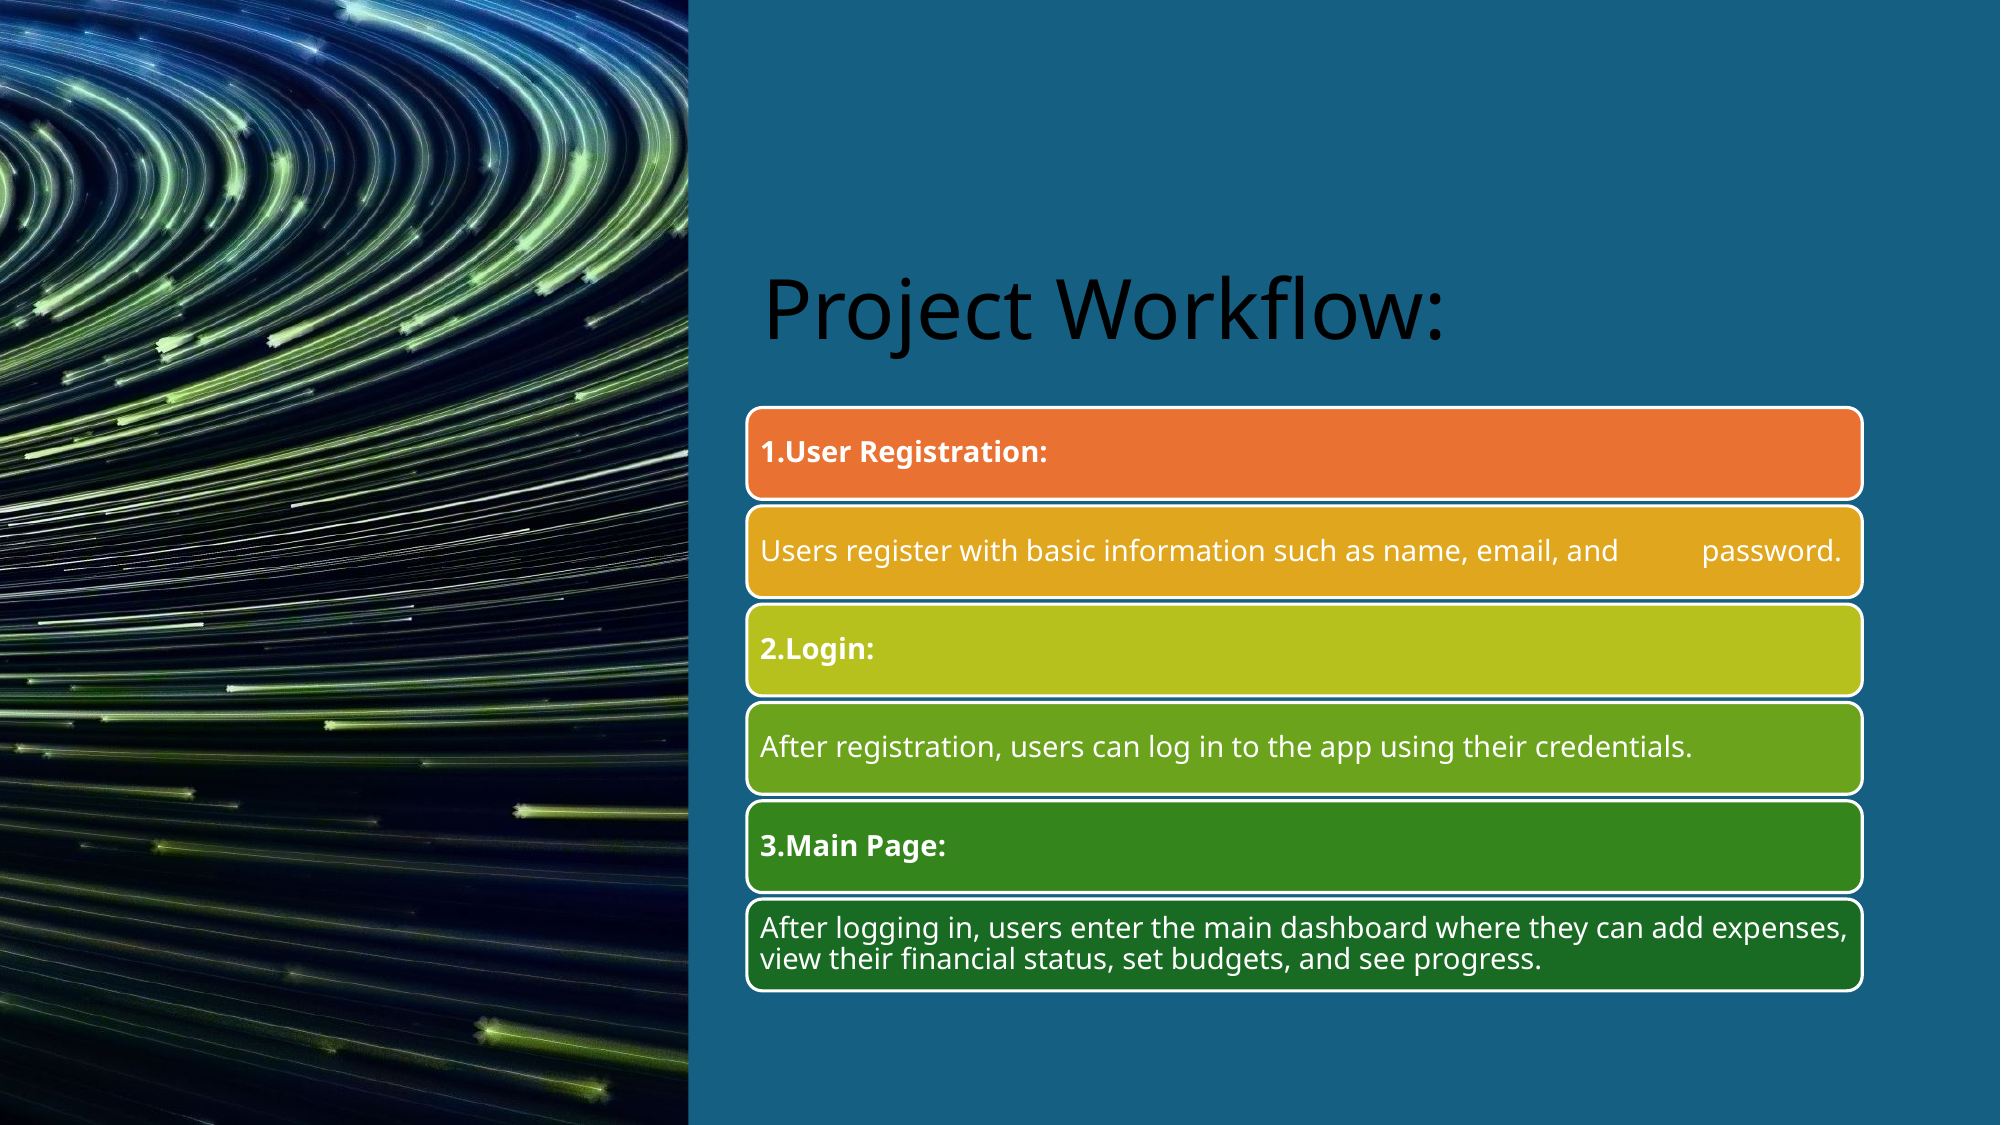

# Project Workflow:
1.User Registration:
Users register with basic information such as name, email, and password.
2.Login:
After registration, users can log in to the app using their credentials.
3.Main Page:
After logging in, users enter the main dashboard where they can add expenses, view their financial status, set budgets, and see progress.